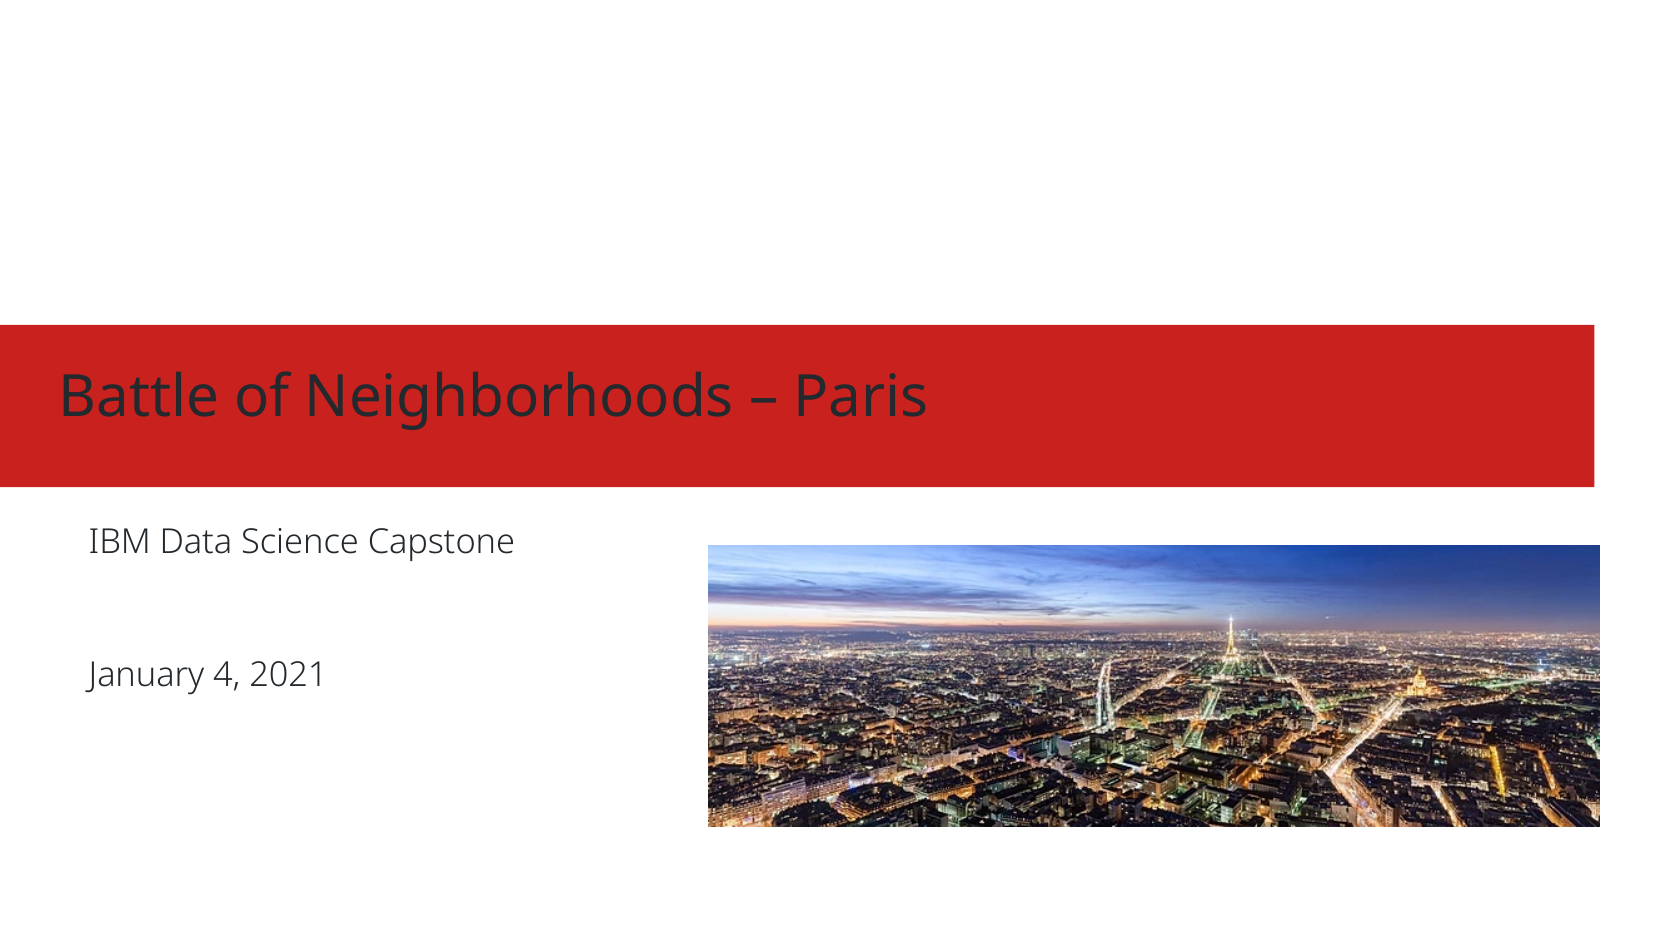

# Battle of Neighborhoods – Paris
IBM Data Science Capstone
January 4, 2021